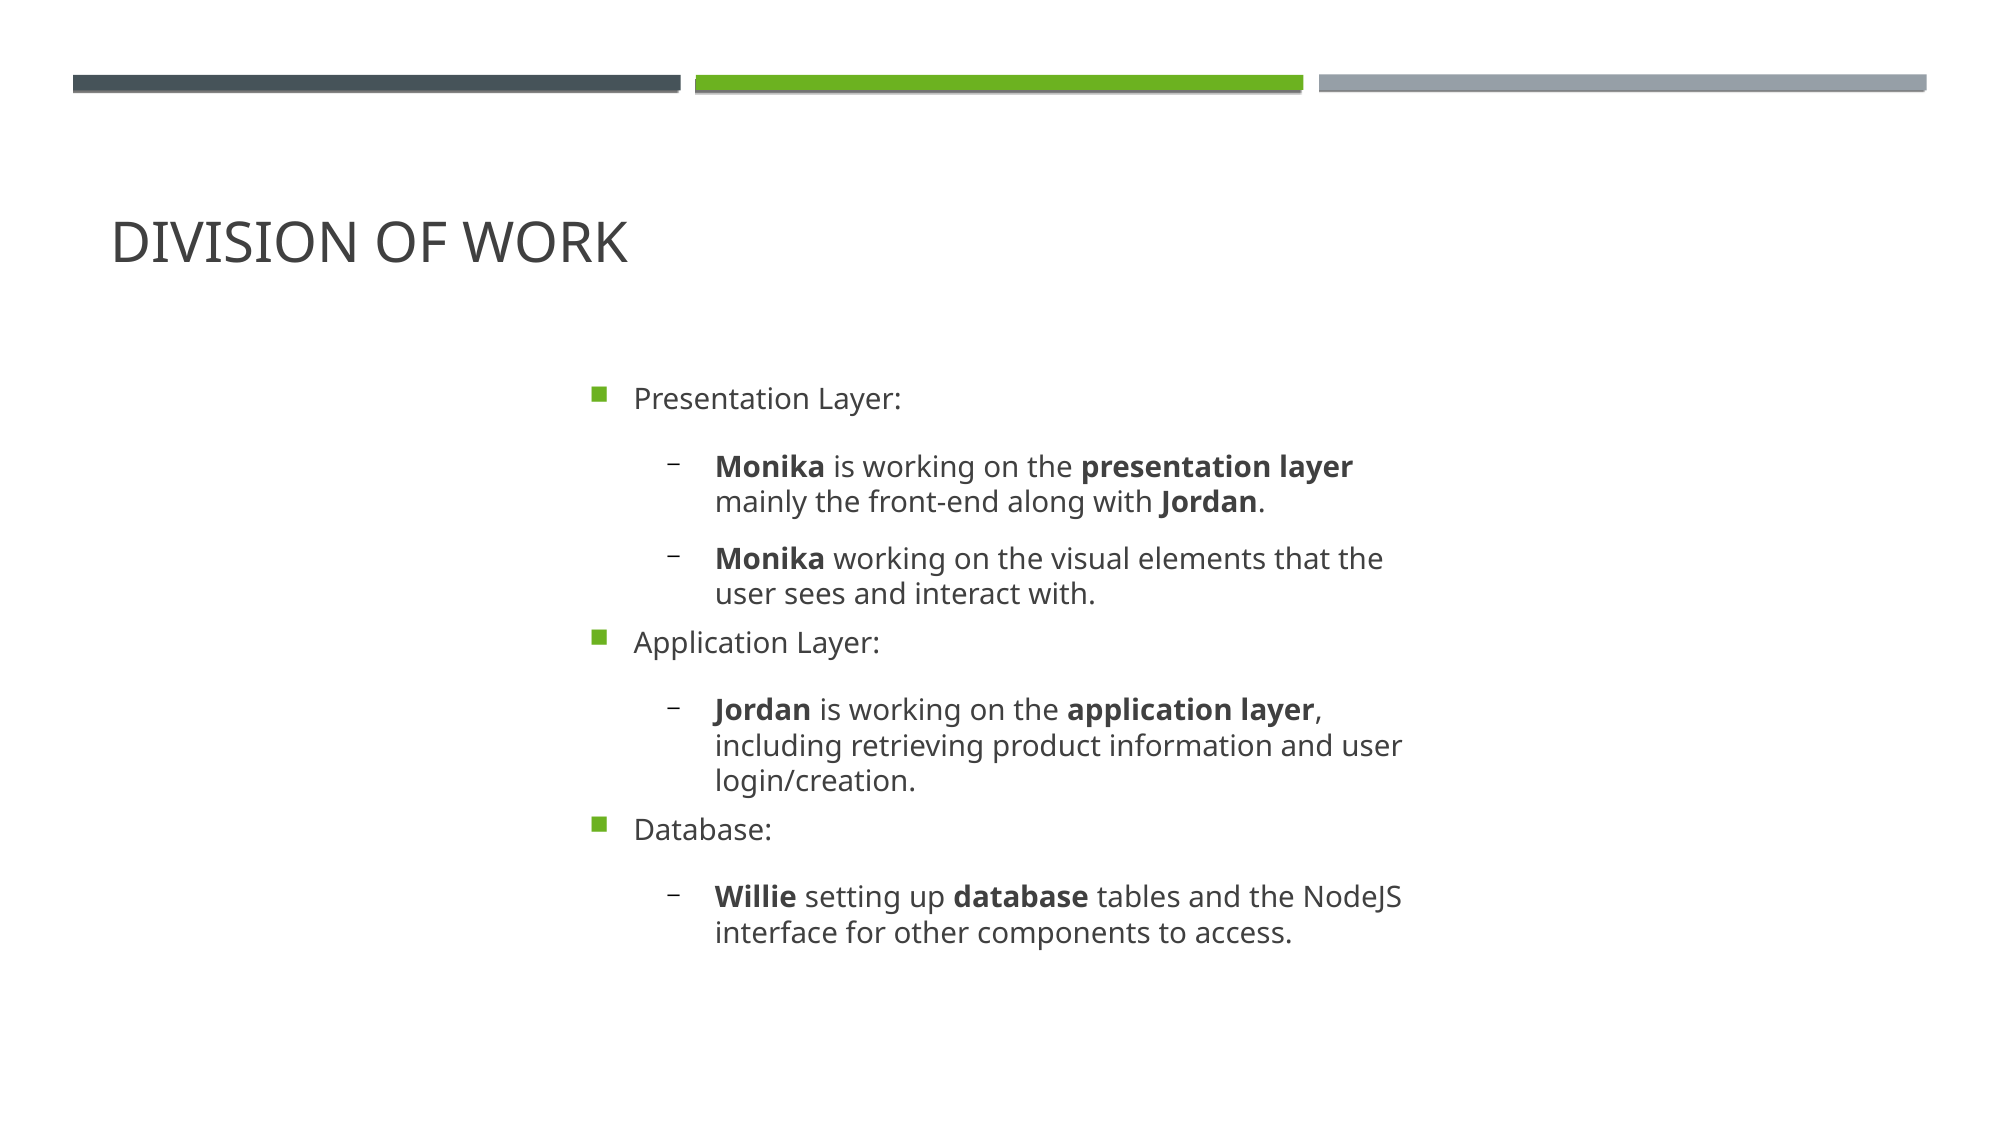

# Division of Work
Presentation Layer:
Monika is working on the presentation layer mainly the front-end along with Jordan.
Monika working on the visual elements that the user sees and interact with.
Application Layer:
Jordan is working on the application layer, including retrieving product information and user login/creation.
Database:
Willie setting up database tables and the NodeJS interface for other components to access.